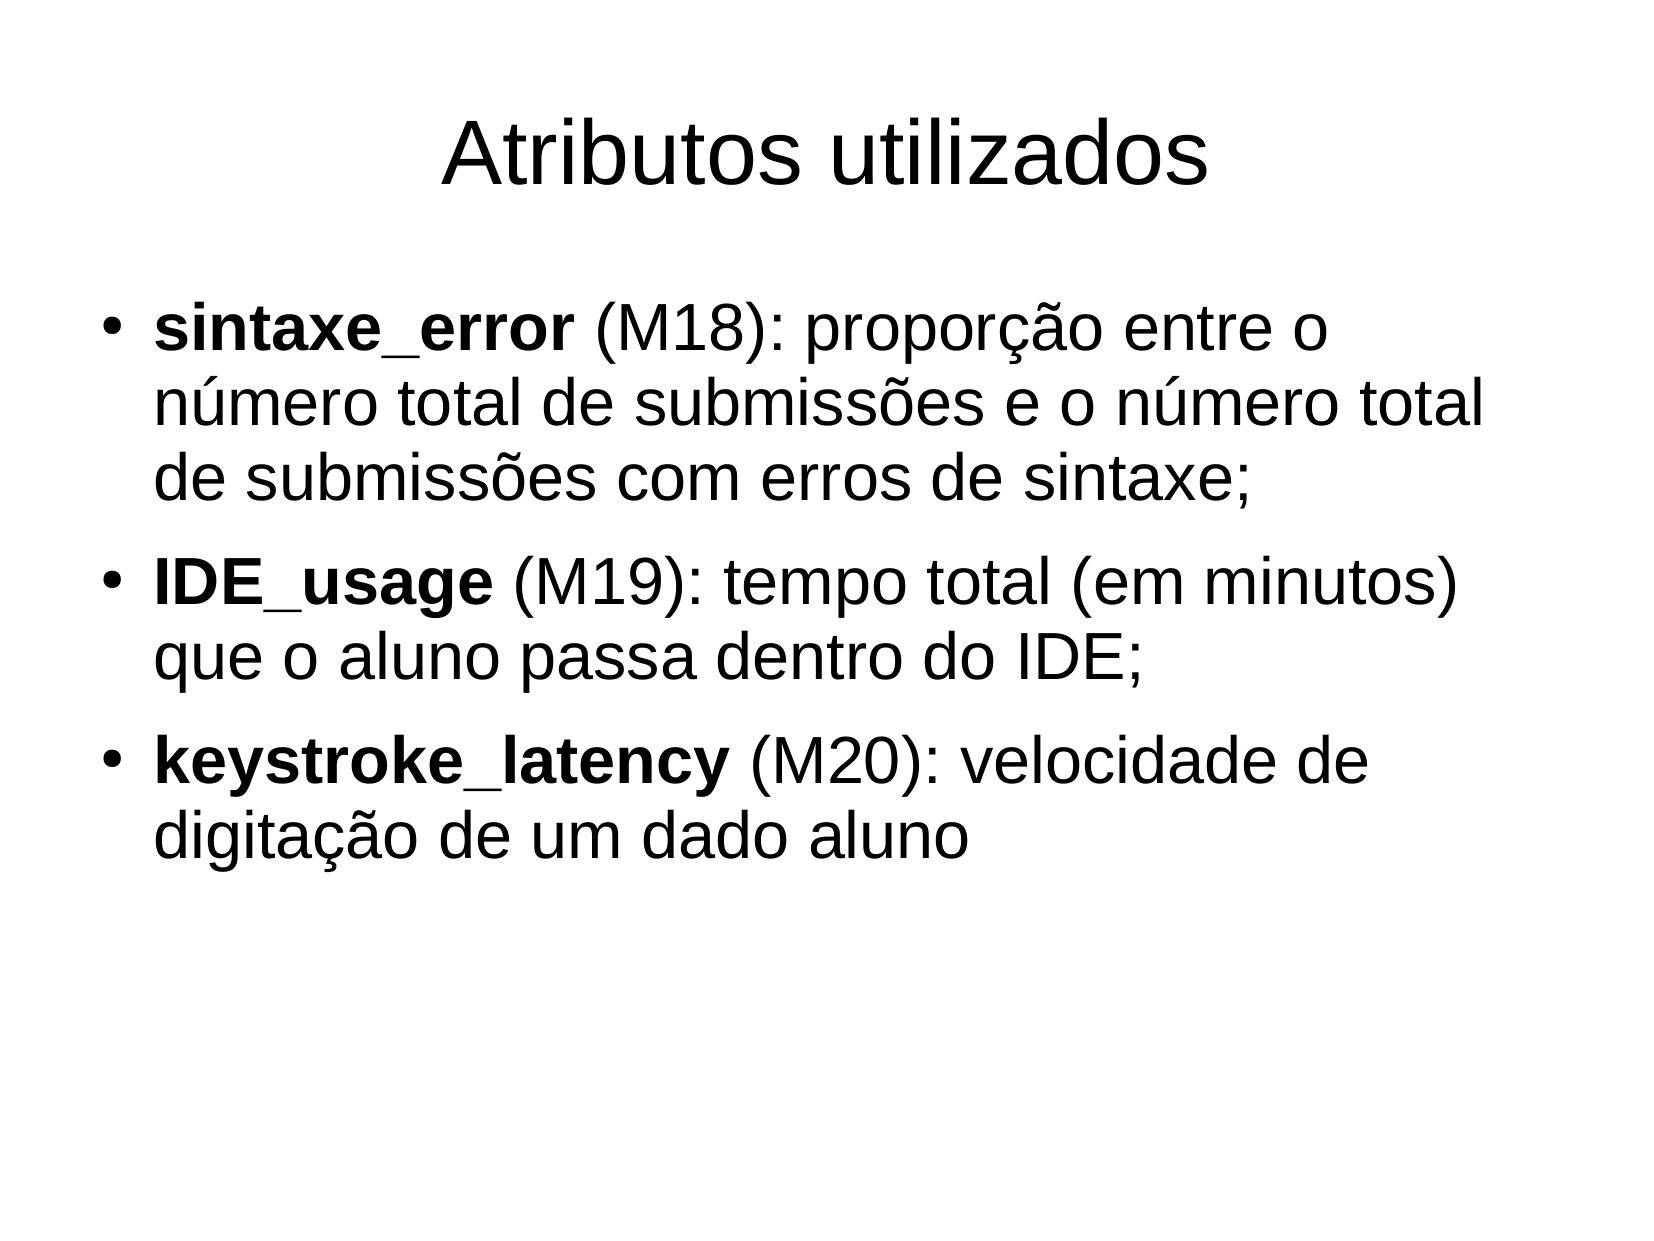

# Atributos utilizados
sintaxe_error (M18): proporção entre o número total de submissões e o número total de submissões com erros de sintaxe;
IDE_usage (M19): tempo total (em minutos) que o aluno passa dentro do IDE;
keystroke_latency (M20): velocidade de digitação de um dado aluno